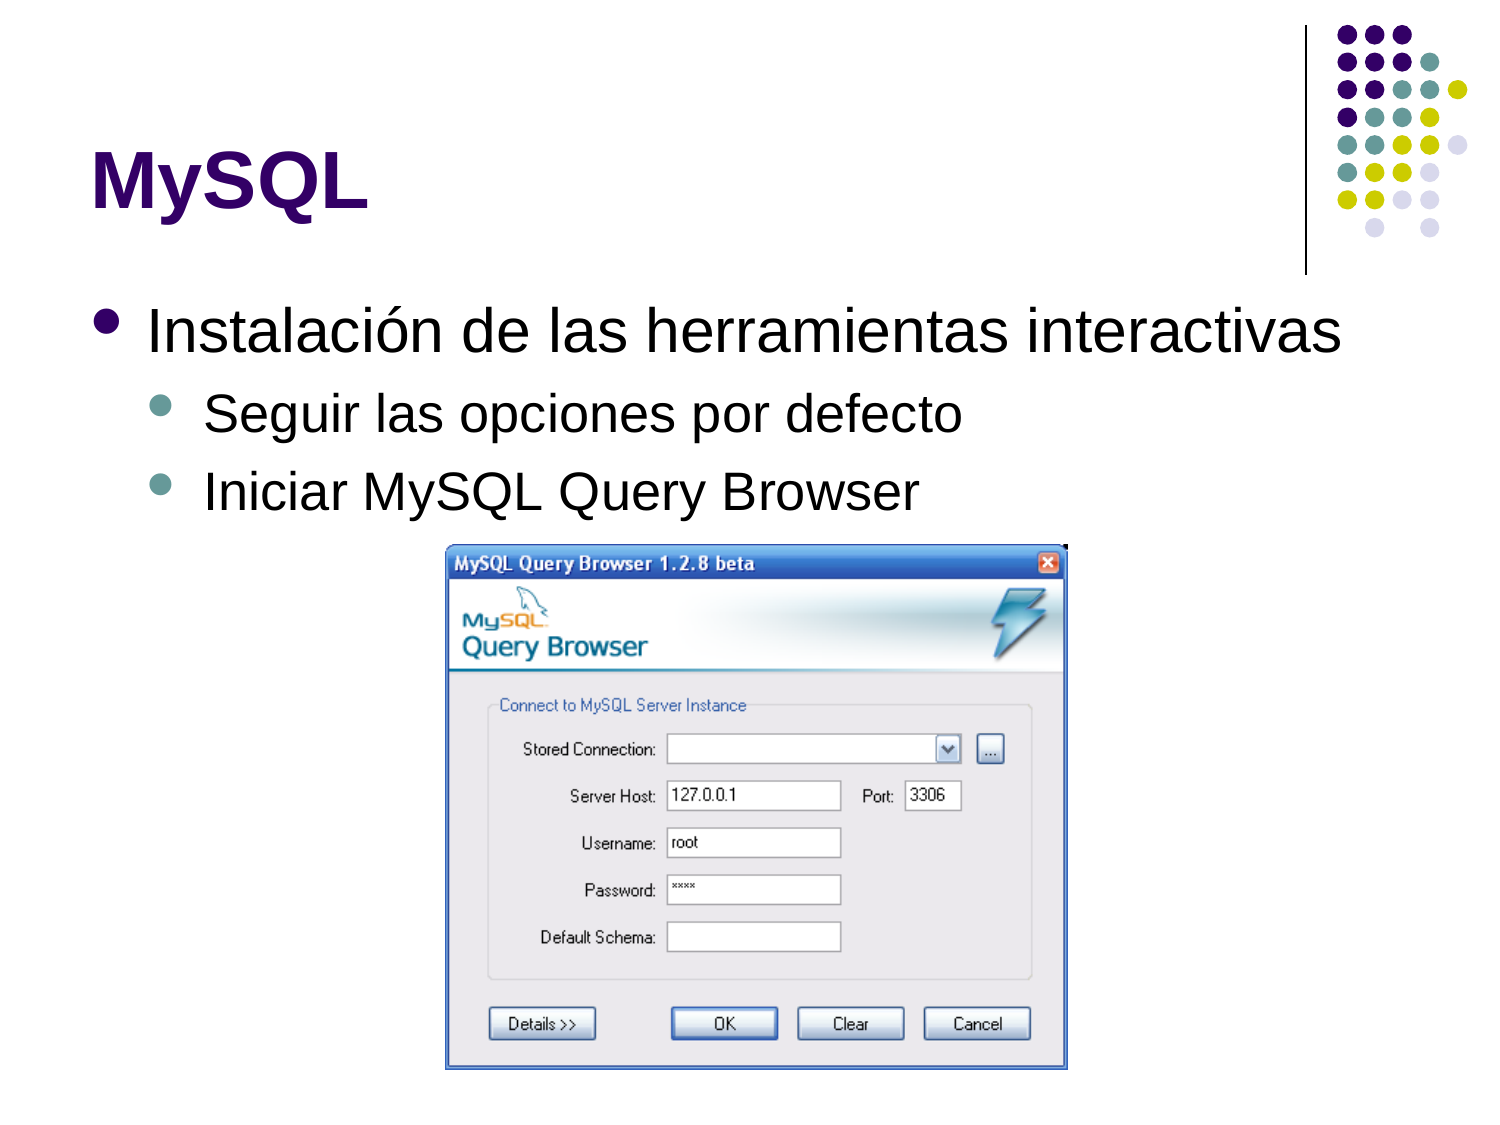

# MySQL
Instalación de las herramientas interactivas
Seguir las opciones por defecto
Iniciar MySQL Query Browser